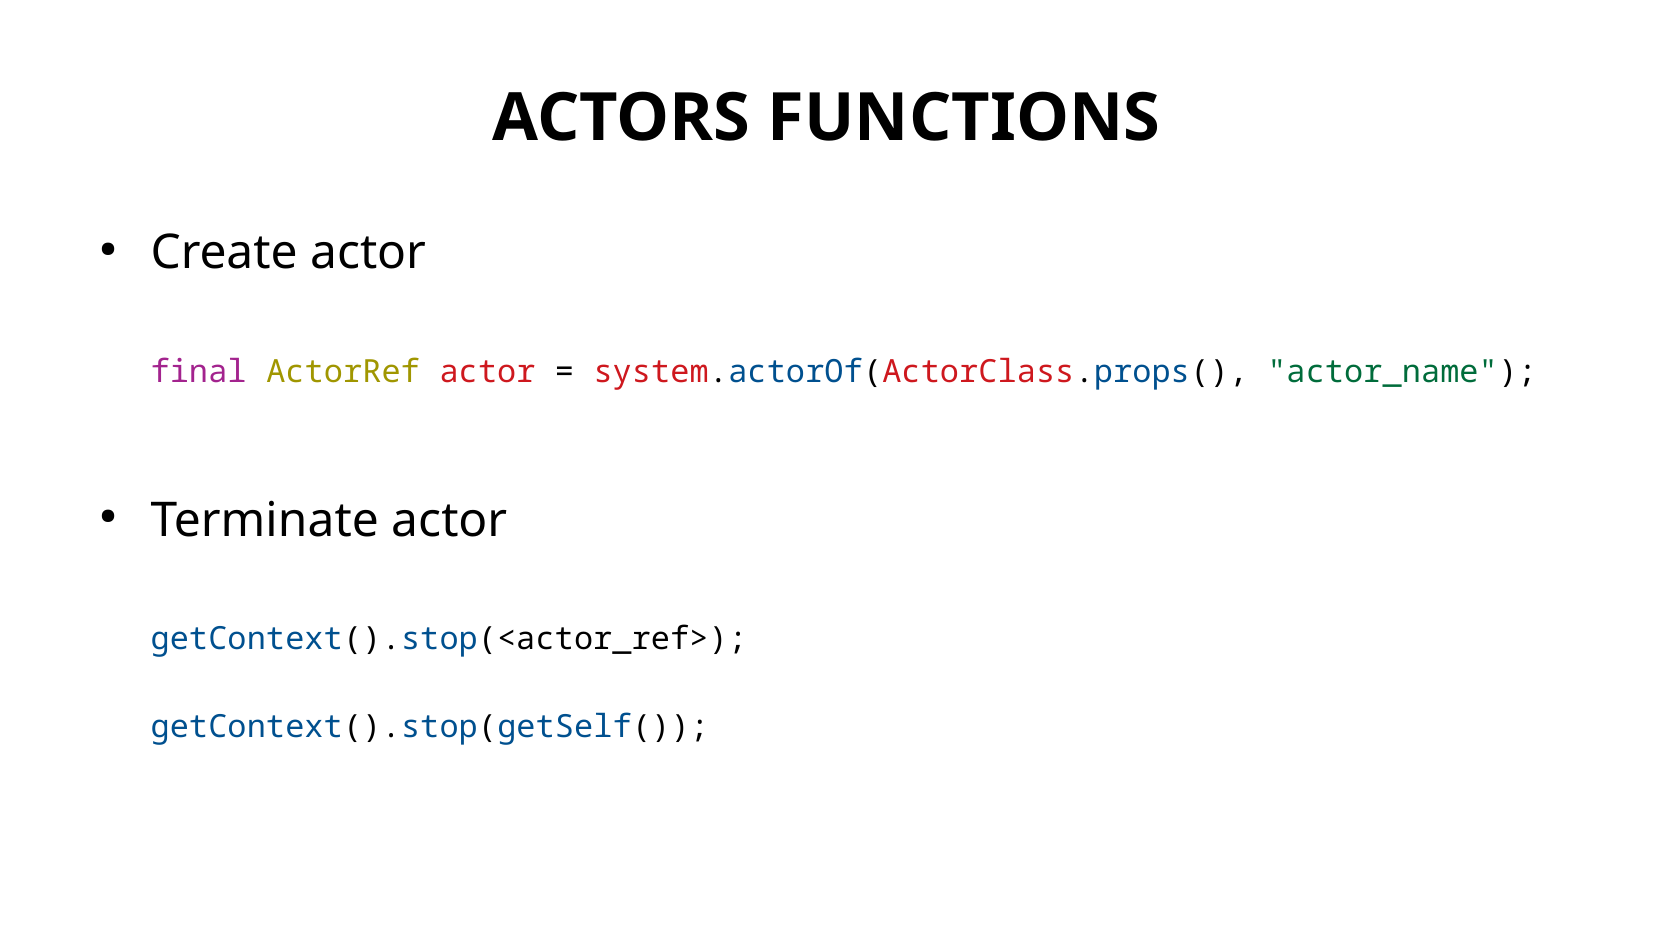

# ACTORS FUNCTIONS
Create actor
final ActorRef actor = system.actorOf(ActorClass.props(), "actor_name");
Terminate actor
getContext().stop(<actor_ref>);
getContext().stop(getSelf());